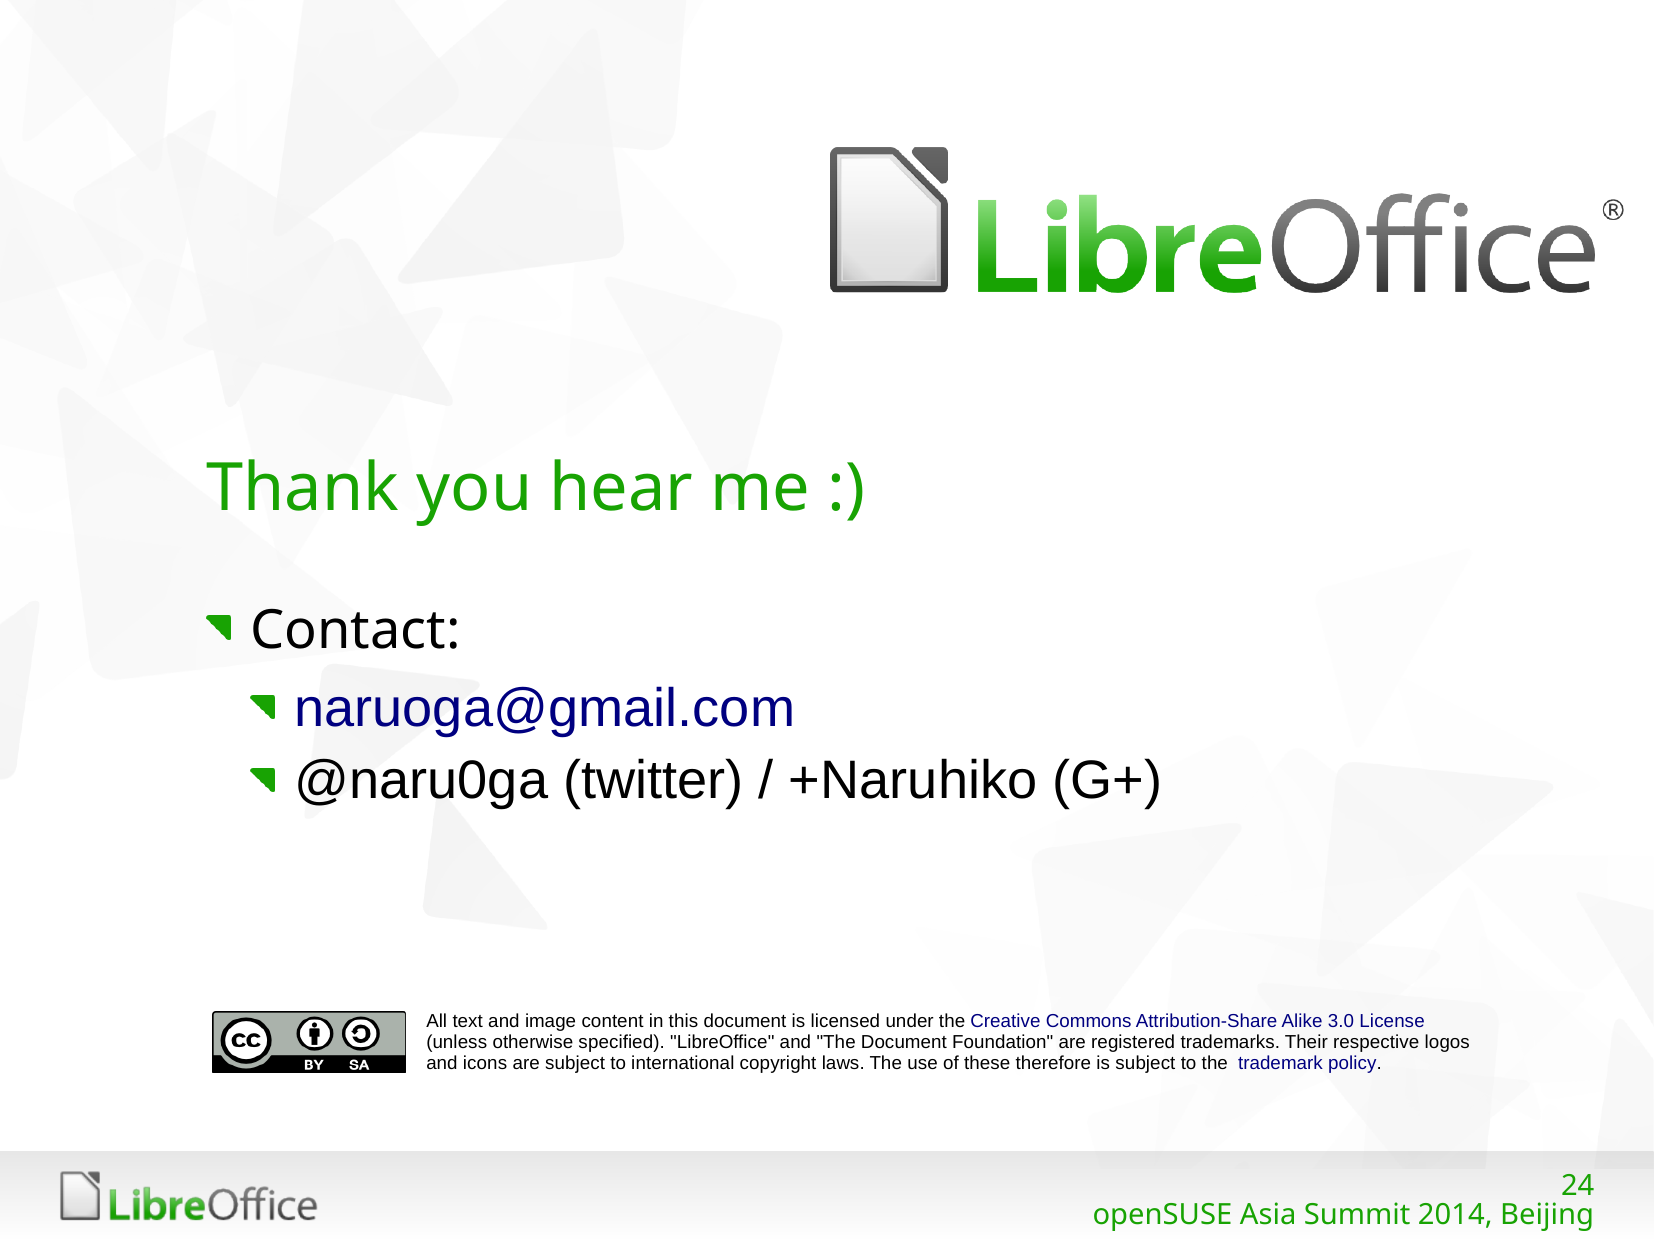

# Thank you hear me :)
Contact:
naruoga@gmail.com
@naru0ga (twitter) / +Naruhiko (G+)
24
openSUSE Asia Summit 2014, Beijing